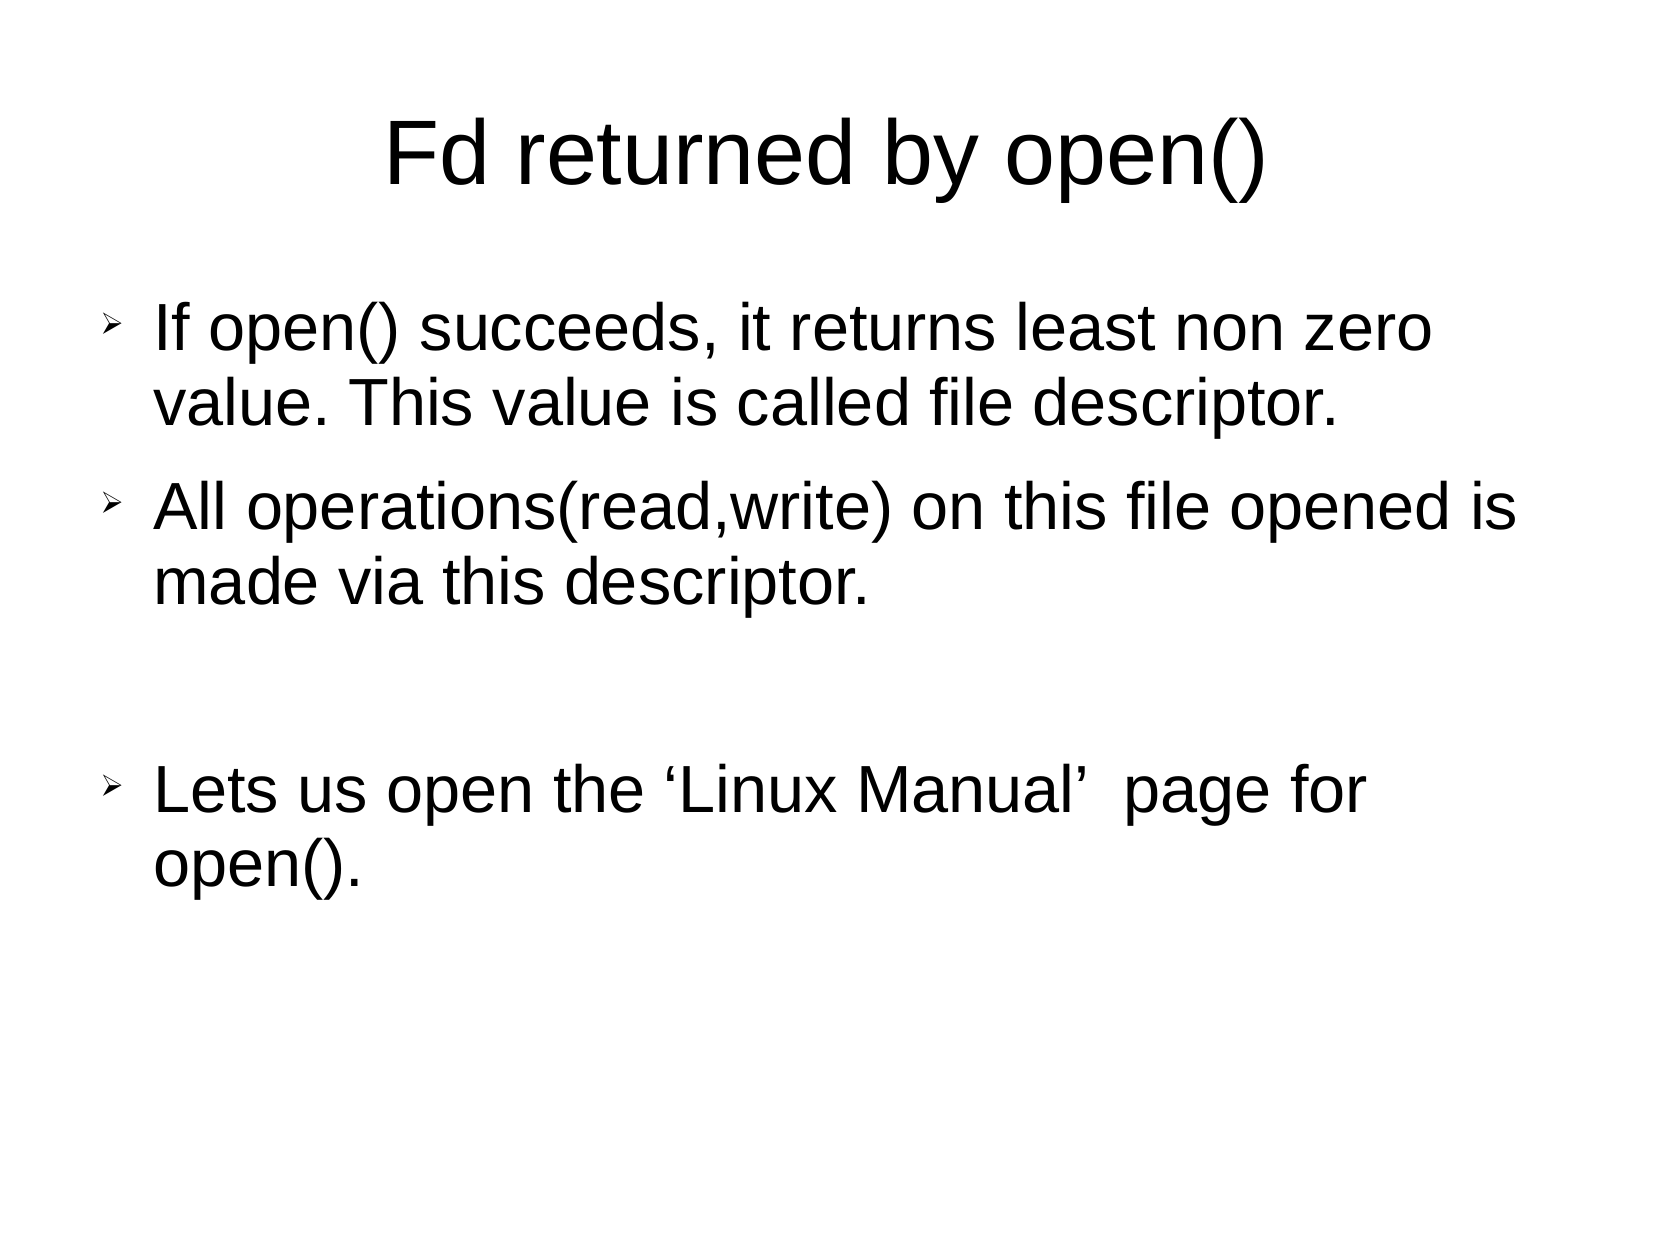

# Fd returned by open()
If open() succeeds, it returns least non zero value. This value is called file descriptor.
All operations(read,write) on this file opened is made via this descriptor.
Lets us open the ‘Linux Manual’ page for open().